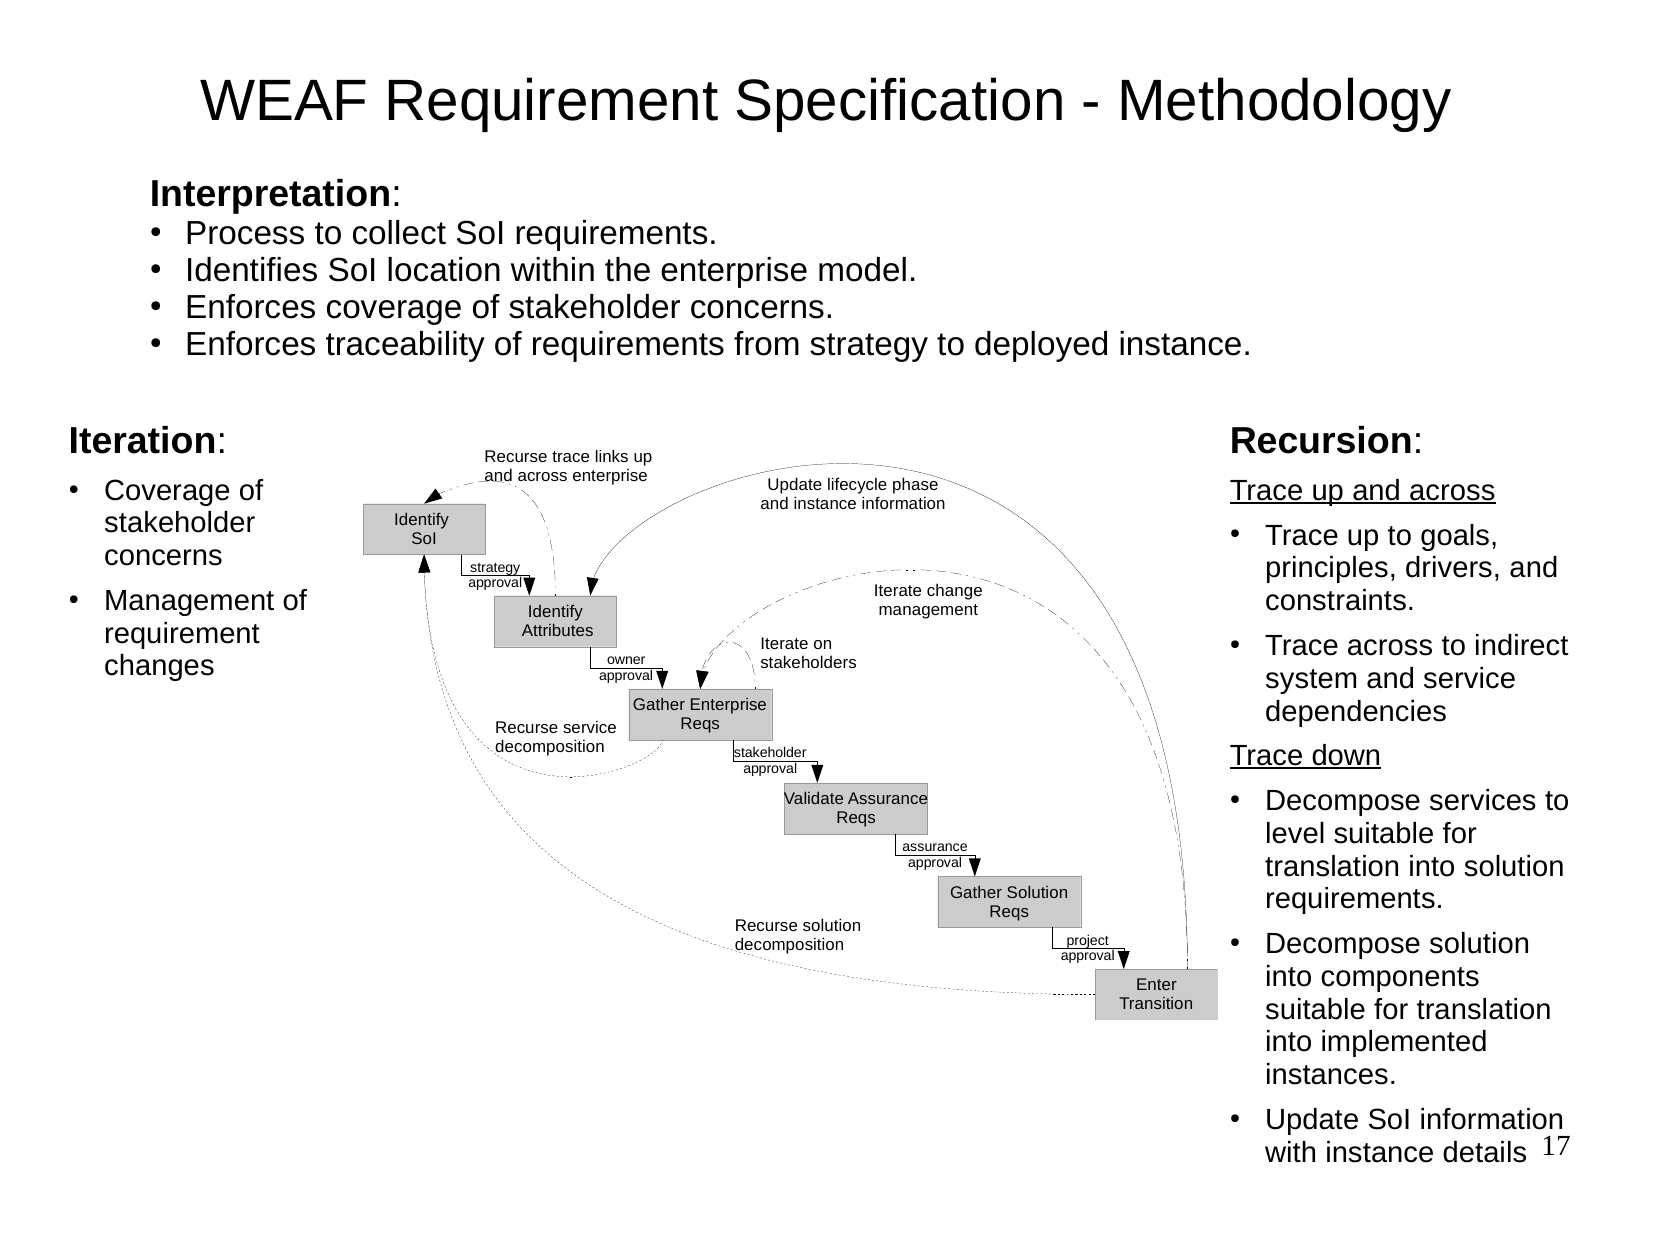

# WEAF Requirement Specification - Methodology
Interpretation:
Process to collect SoI requirements.
Identifies SoI location within the enterprise model.
Enforces coverage of stakeholder concerns.
Enforces traceability of requirements from strategy to deployed instance.
Iteration:
Coverage of stakeholder concerns
Management of requirement changes
Recursion:
Trace up and across
Trace up to goals, principles, drivers, and constraints.
Trace across to indirect system and service dependencies
Trace down
Decompose services to level suitable for translation into solution requirements.
Decompose solution into components suitable for translation into implemented instances.
Update SoI information with instance details
17